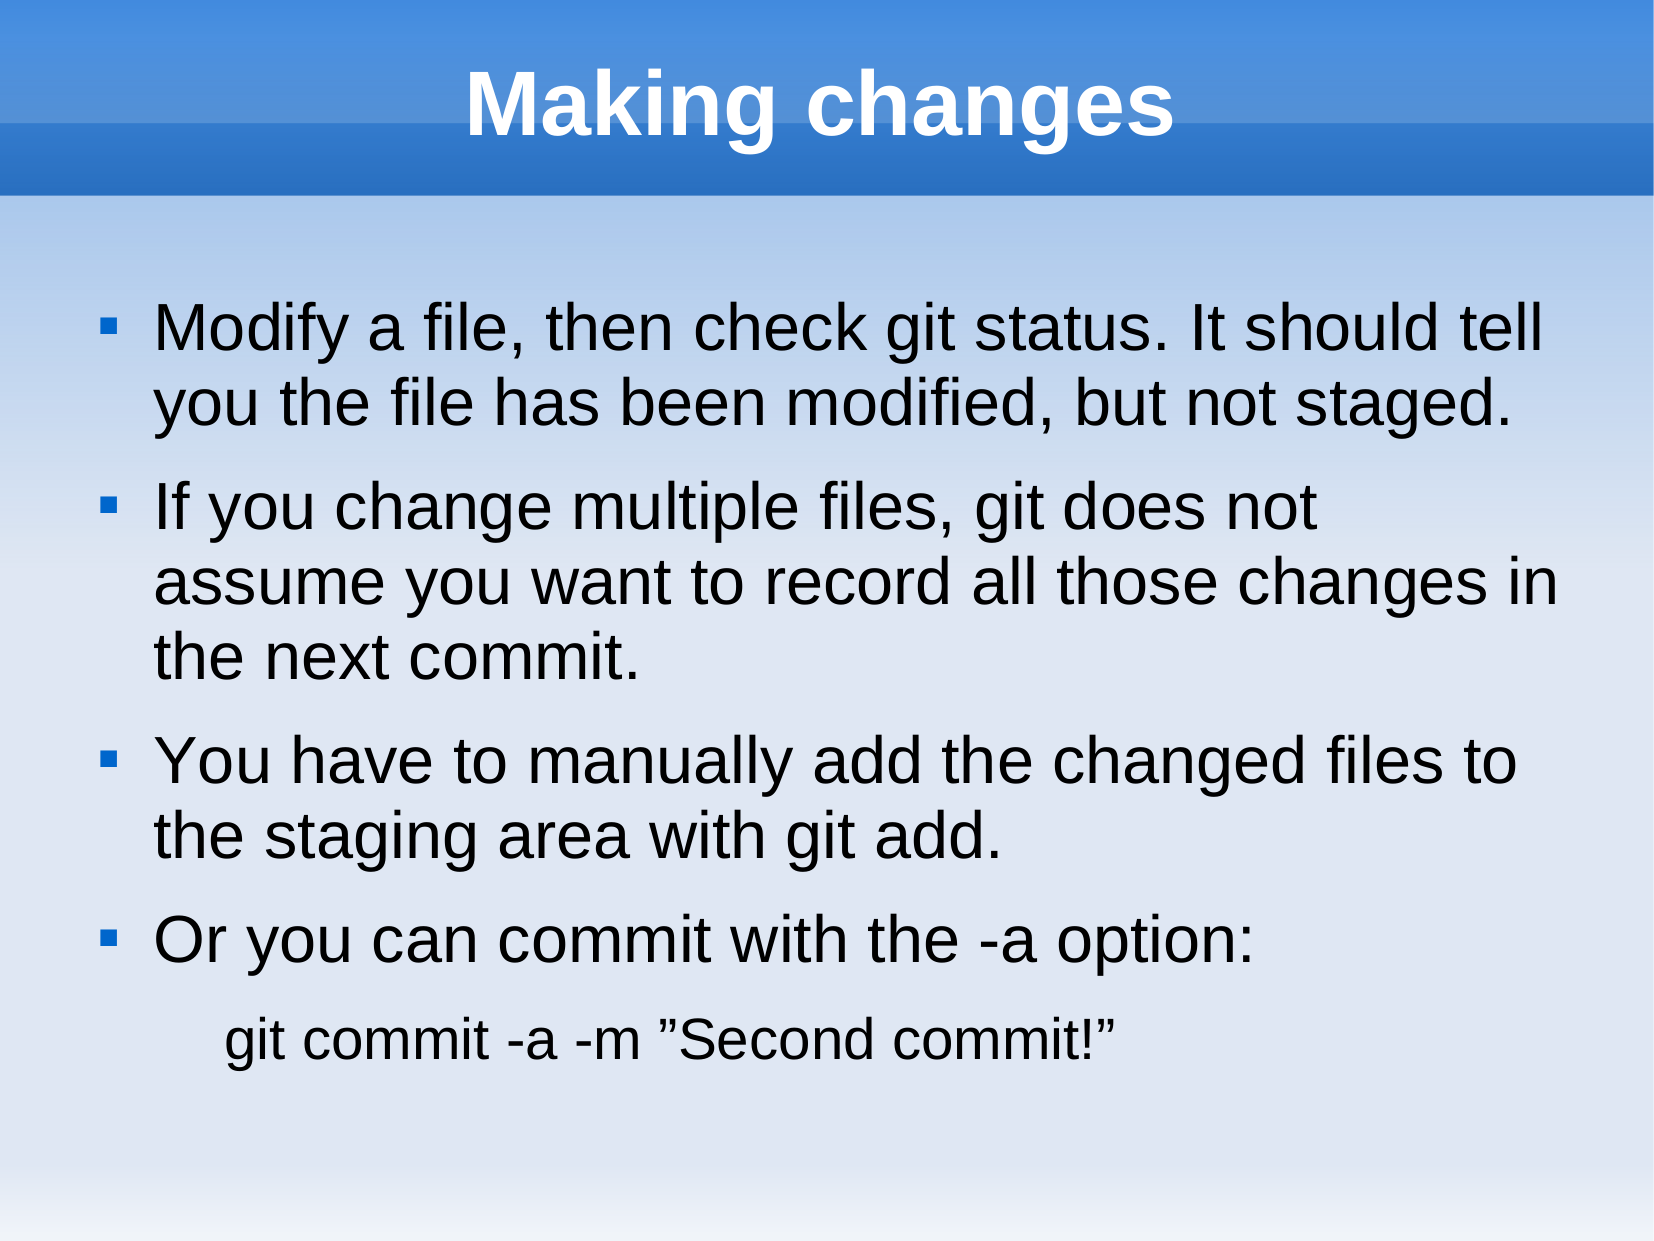

# Making changes
Modify a file, then check git status. It should tell you the file has been modified, but not staged.
If you change multiple files, git does not assume you want to record all those changes in the next commit.
You have to manually add the changed files to the staging area with git add.
Or you can commit with the -a option:
git commit -a -m ”Second commit!”